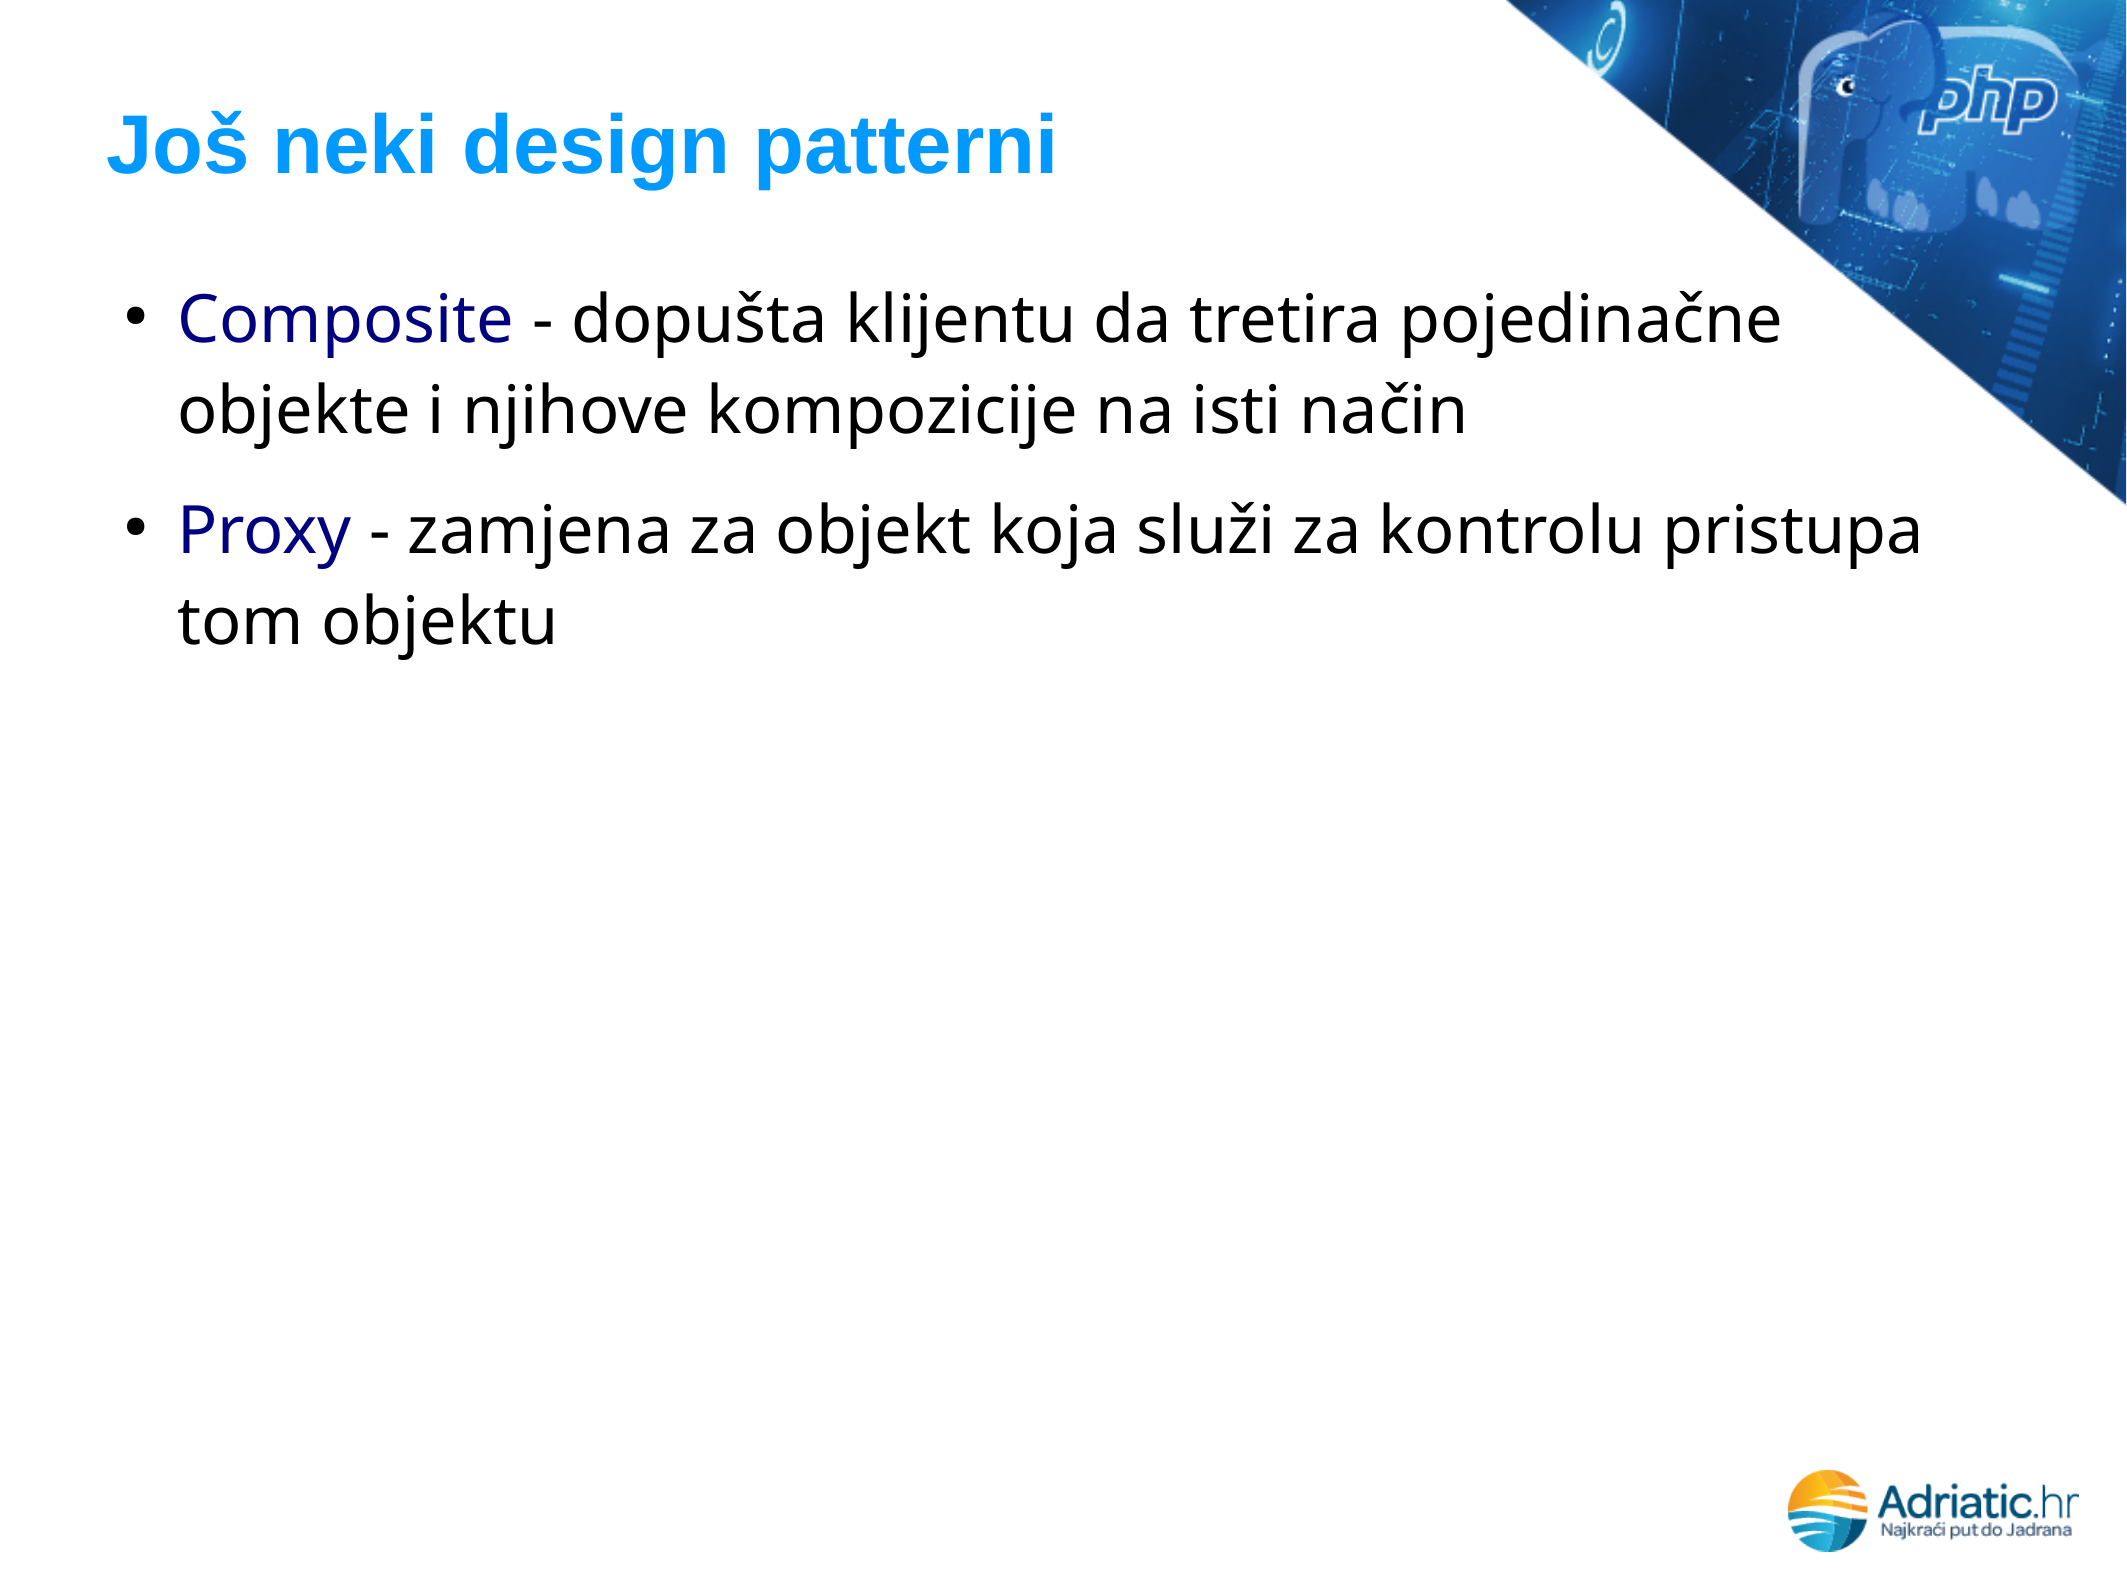

# Još neki design patterni
Composite - dopušta klijentu da tretira pojedinačne objekte i njihove kompozicije na isti način
Proxy - zamjena za objekt koja služi za kontrolu pristupa tom objektu